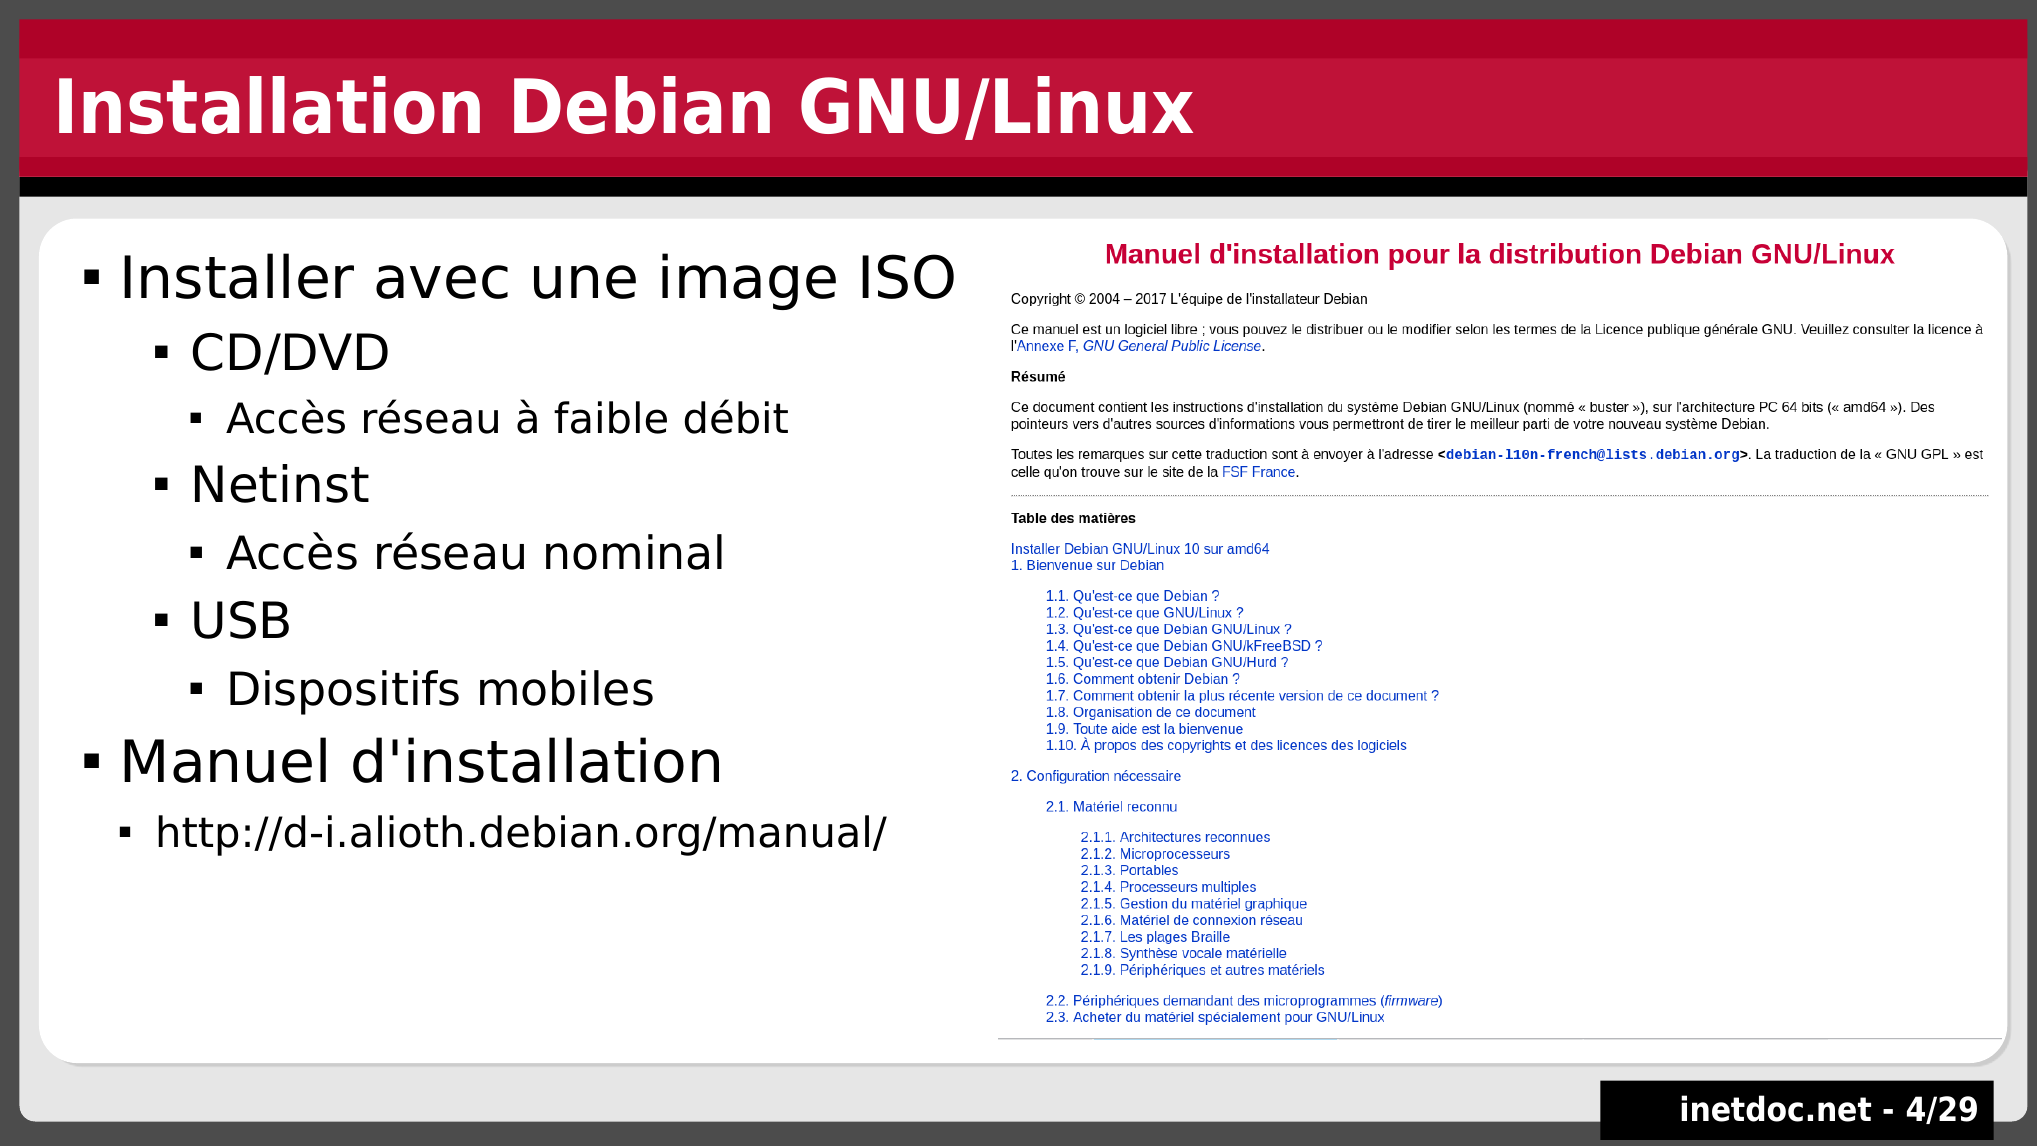

Installation Debian GNU/Linux
Installer avec une image ISO
CD/DVD
Accès réseau à faible débit
Netinst
Accès réseau nominal
USB
Dispositifs mobiles
Manuel d'installation
http://d-i.alioth.debian.org/manual/
inetdoc.net - /29